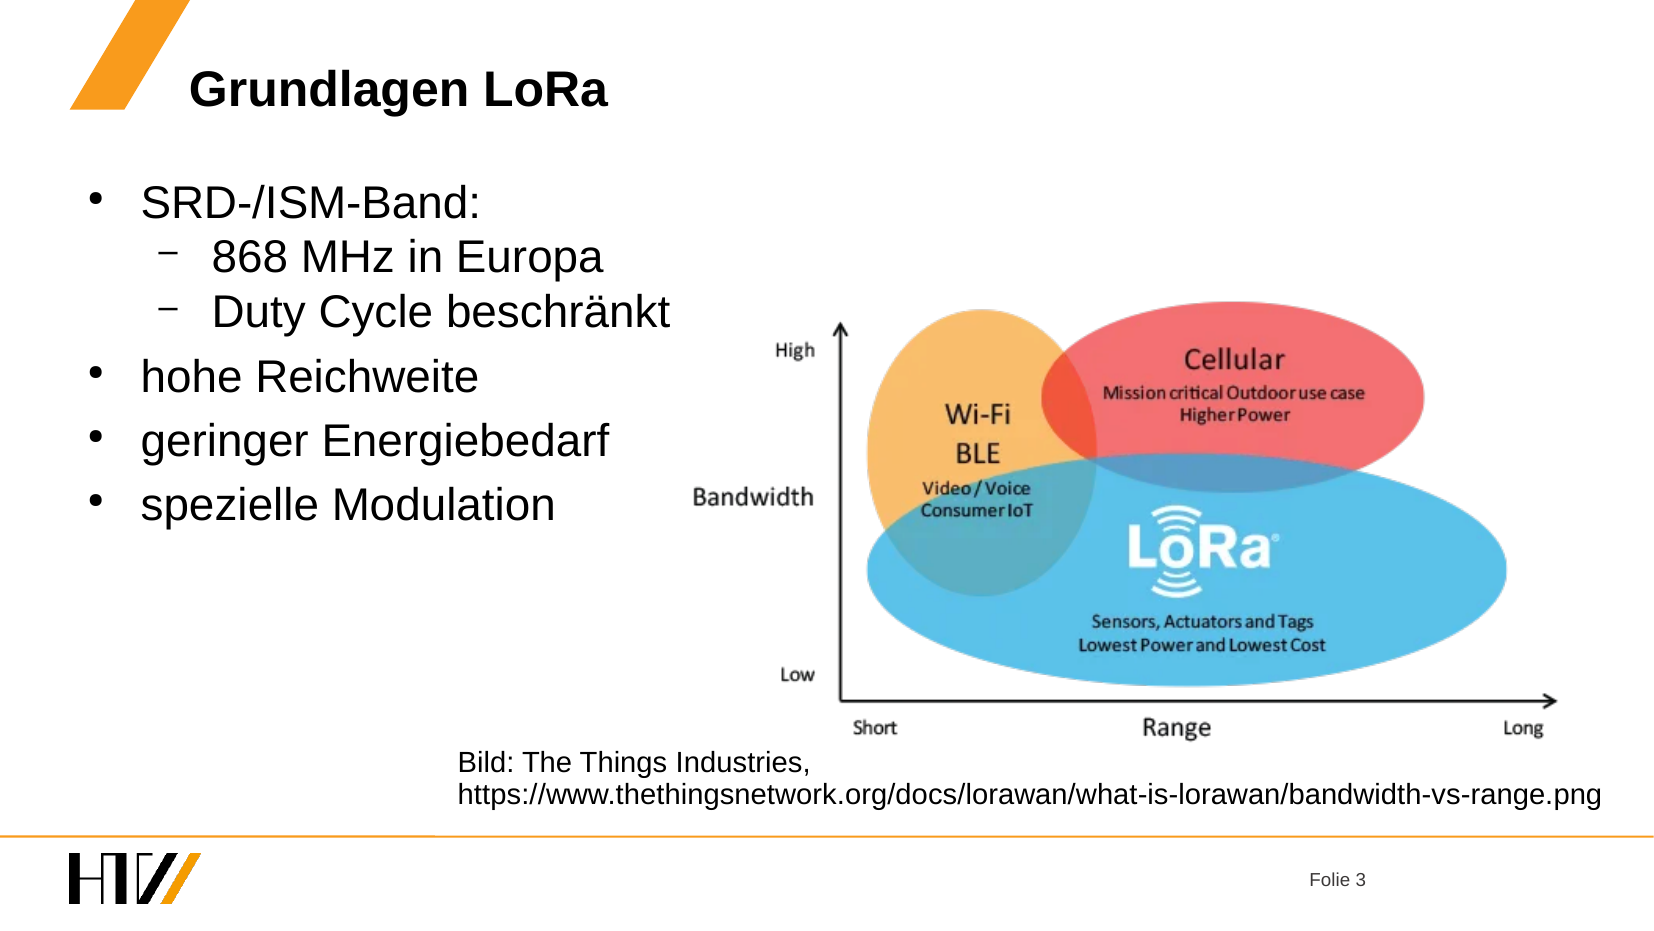

Grundlagen LoRa
# SRD-/ISM-Band:
868 MHz in Europa
Duty Cycle beschränkt
hohe Reichweite
geringer Energiebedarf
spezielle Modulation
Bild: The Things Industries,
https://www.thethingsnetwork.org/docs/lorawan/what-is-lorawan/bandwidth-vs-range.png
Folie